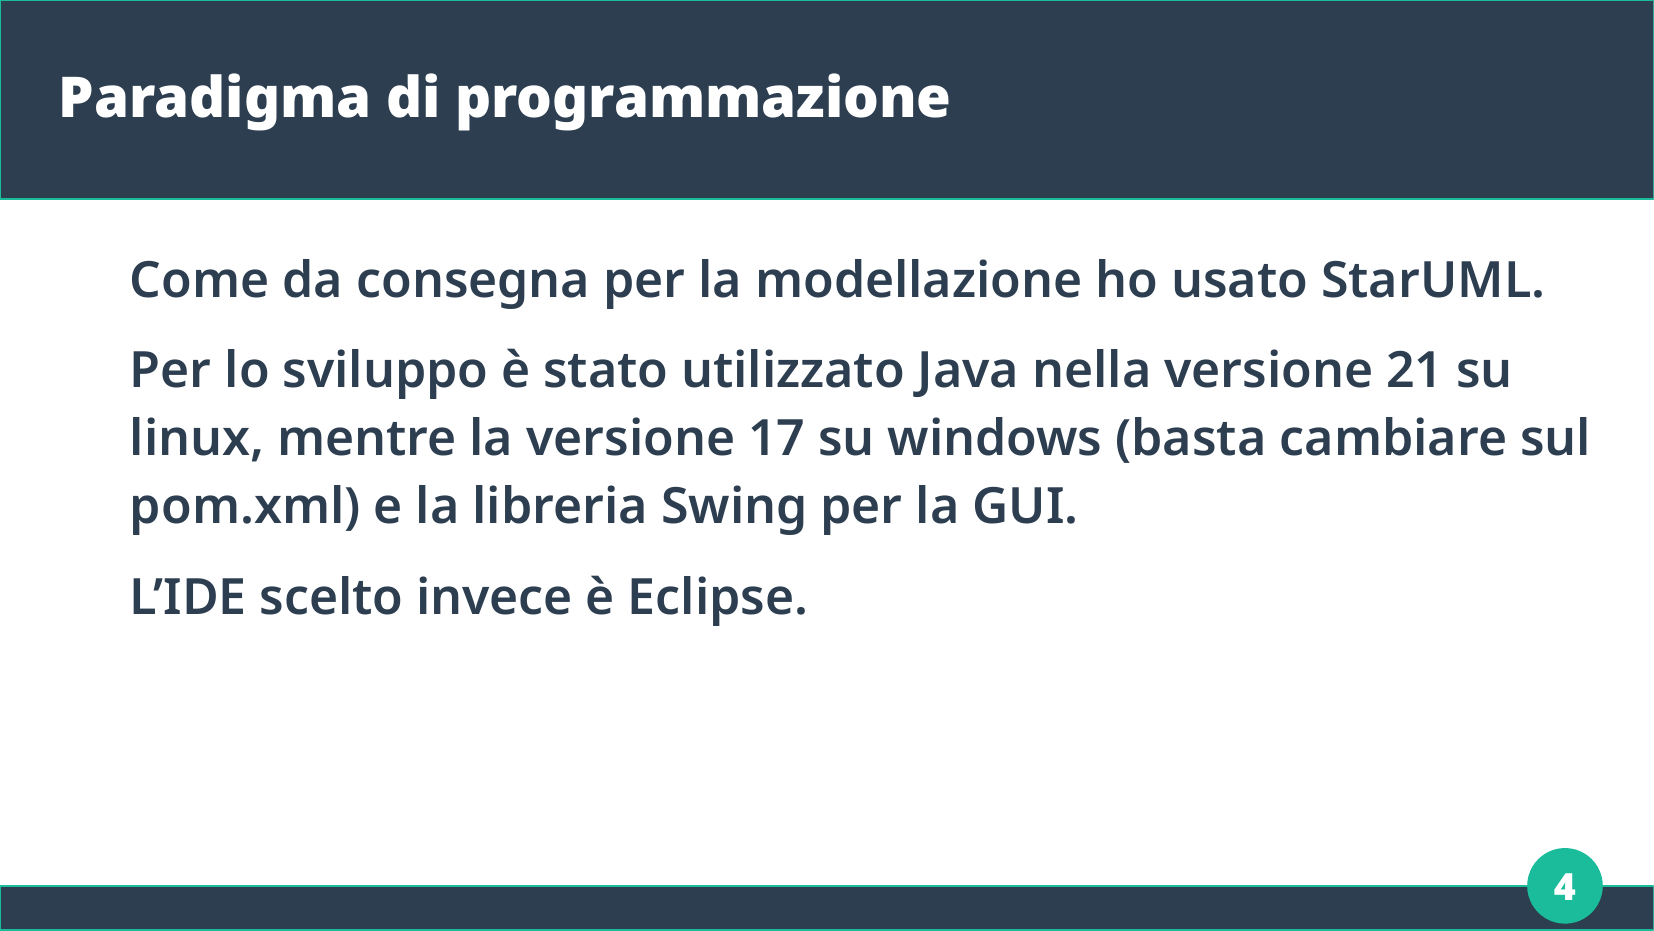

# Paradigma di programmazione
Come da consegna per la modellazione ho usato StarUML.
Per lo sviluppo è stato utilizzato Java nella versione 21 su linux, mentre la versione 17 su windows (basta cambiare sul pom.xml) e la libreria Swing per la GUI.
L’IDE scelto invece è Eclipse.
4